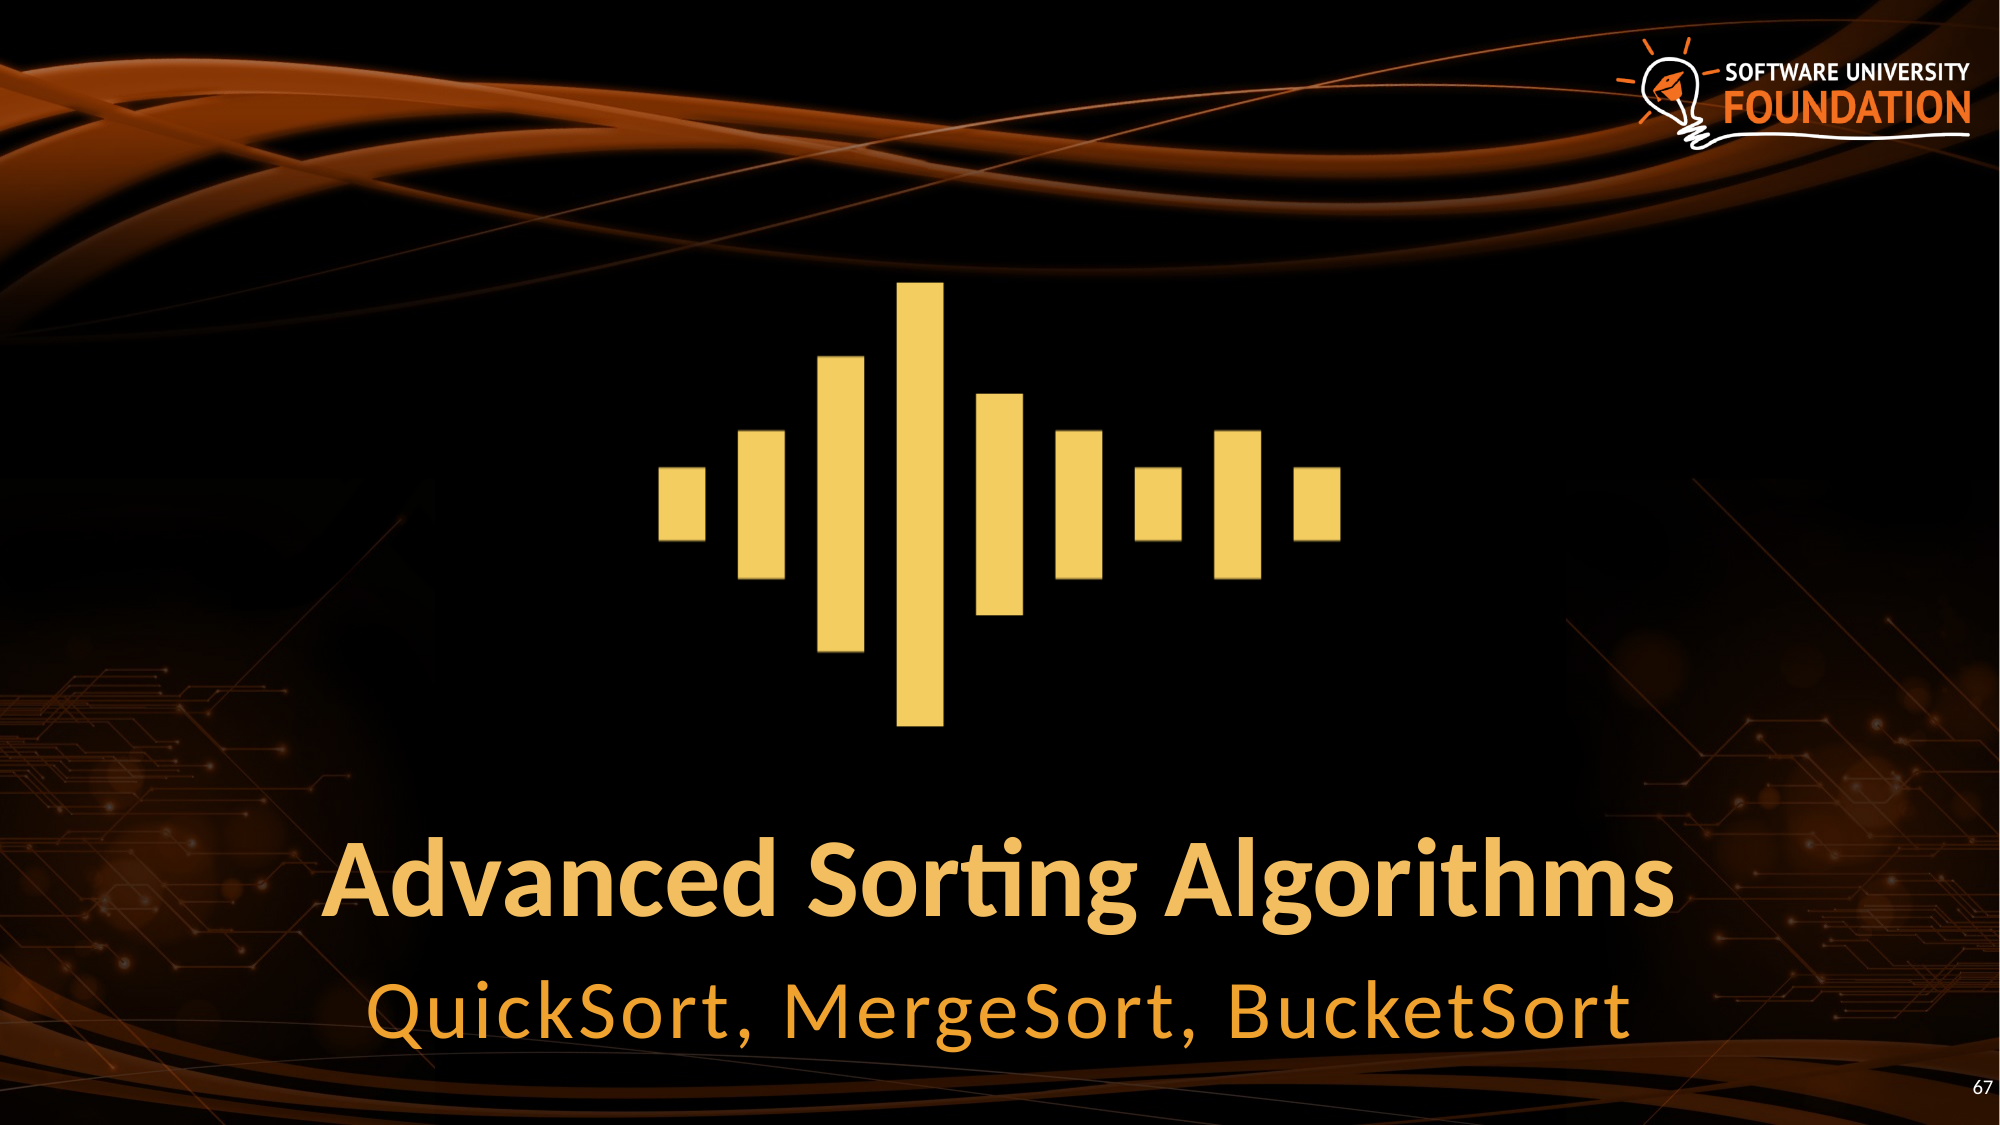

# Advanced Sorting Algorithms
QuickSort, MergeSort, BucketSort